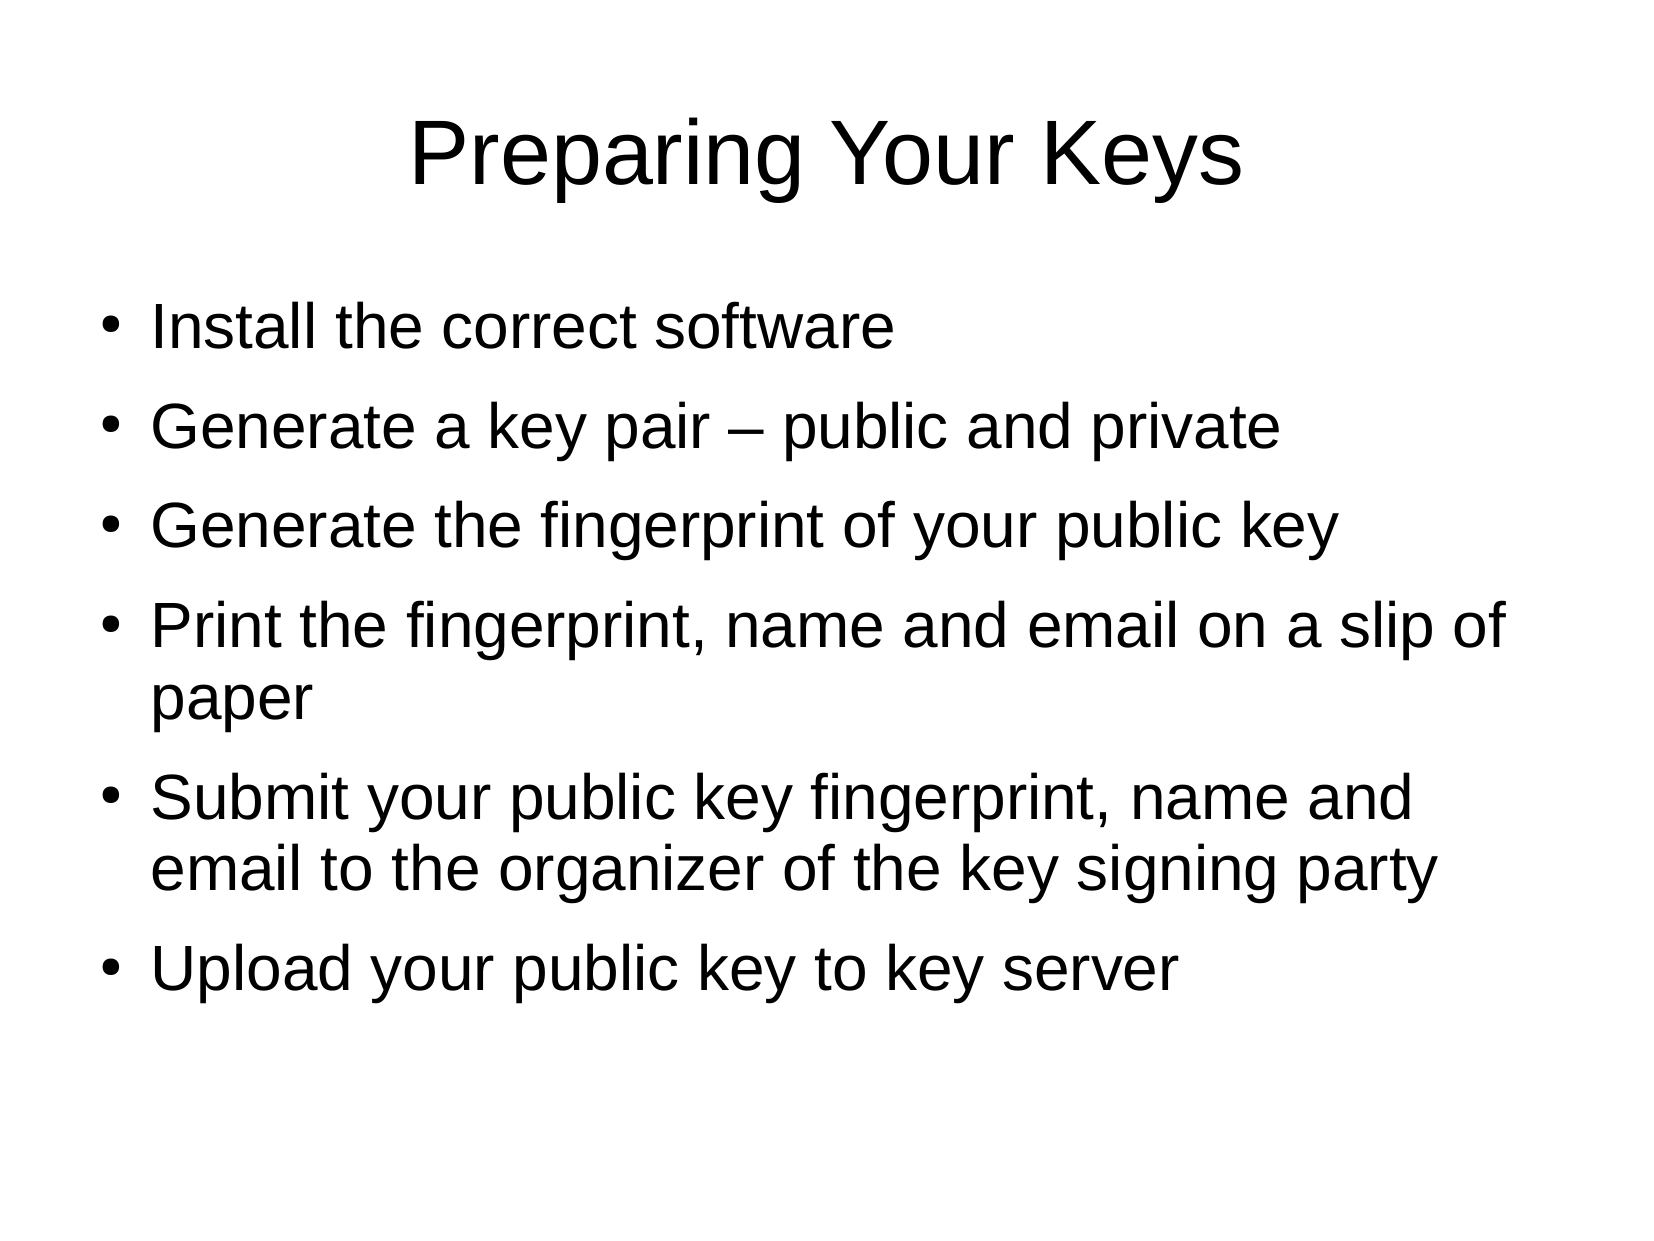

# Preparing Your Keys
Install the correct software
Generate a key pair – public and private
Generate the fingerprint of your public key
Print the fingerprint, name and email on a slip of paper
Submit your public key fingerprint, name and email to the organizer of the key signing party
Upload your public key to key server